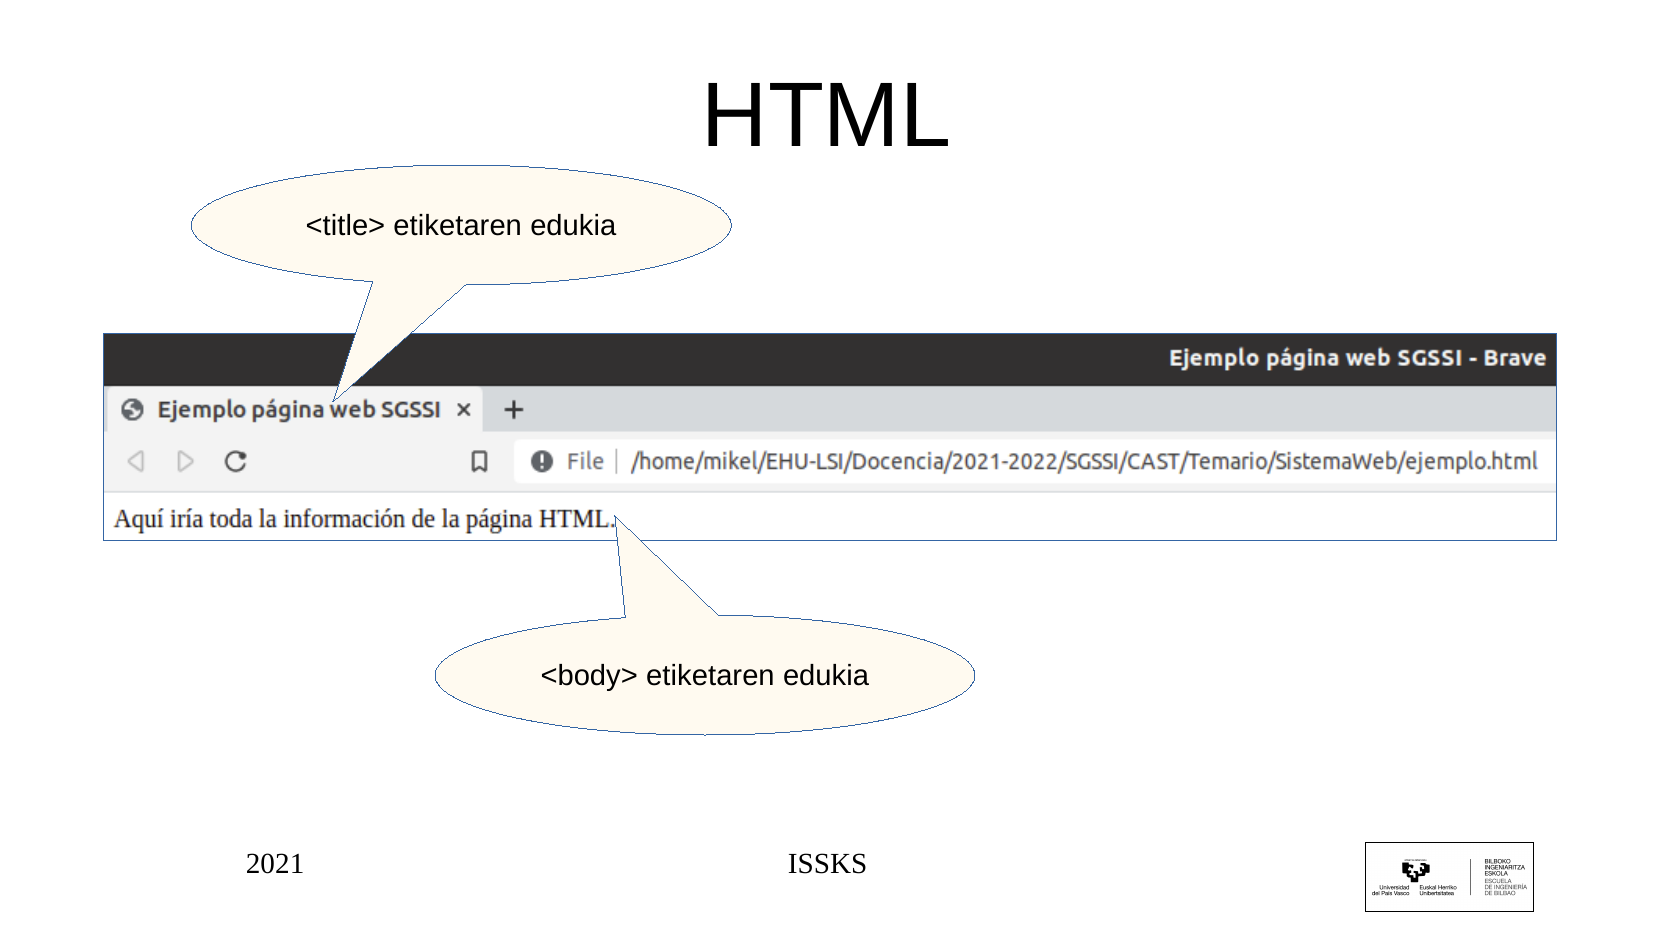

# HTML
<title> etiketaren edukia
<body> etiketaren edukia